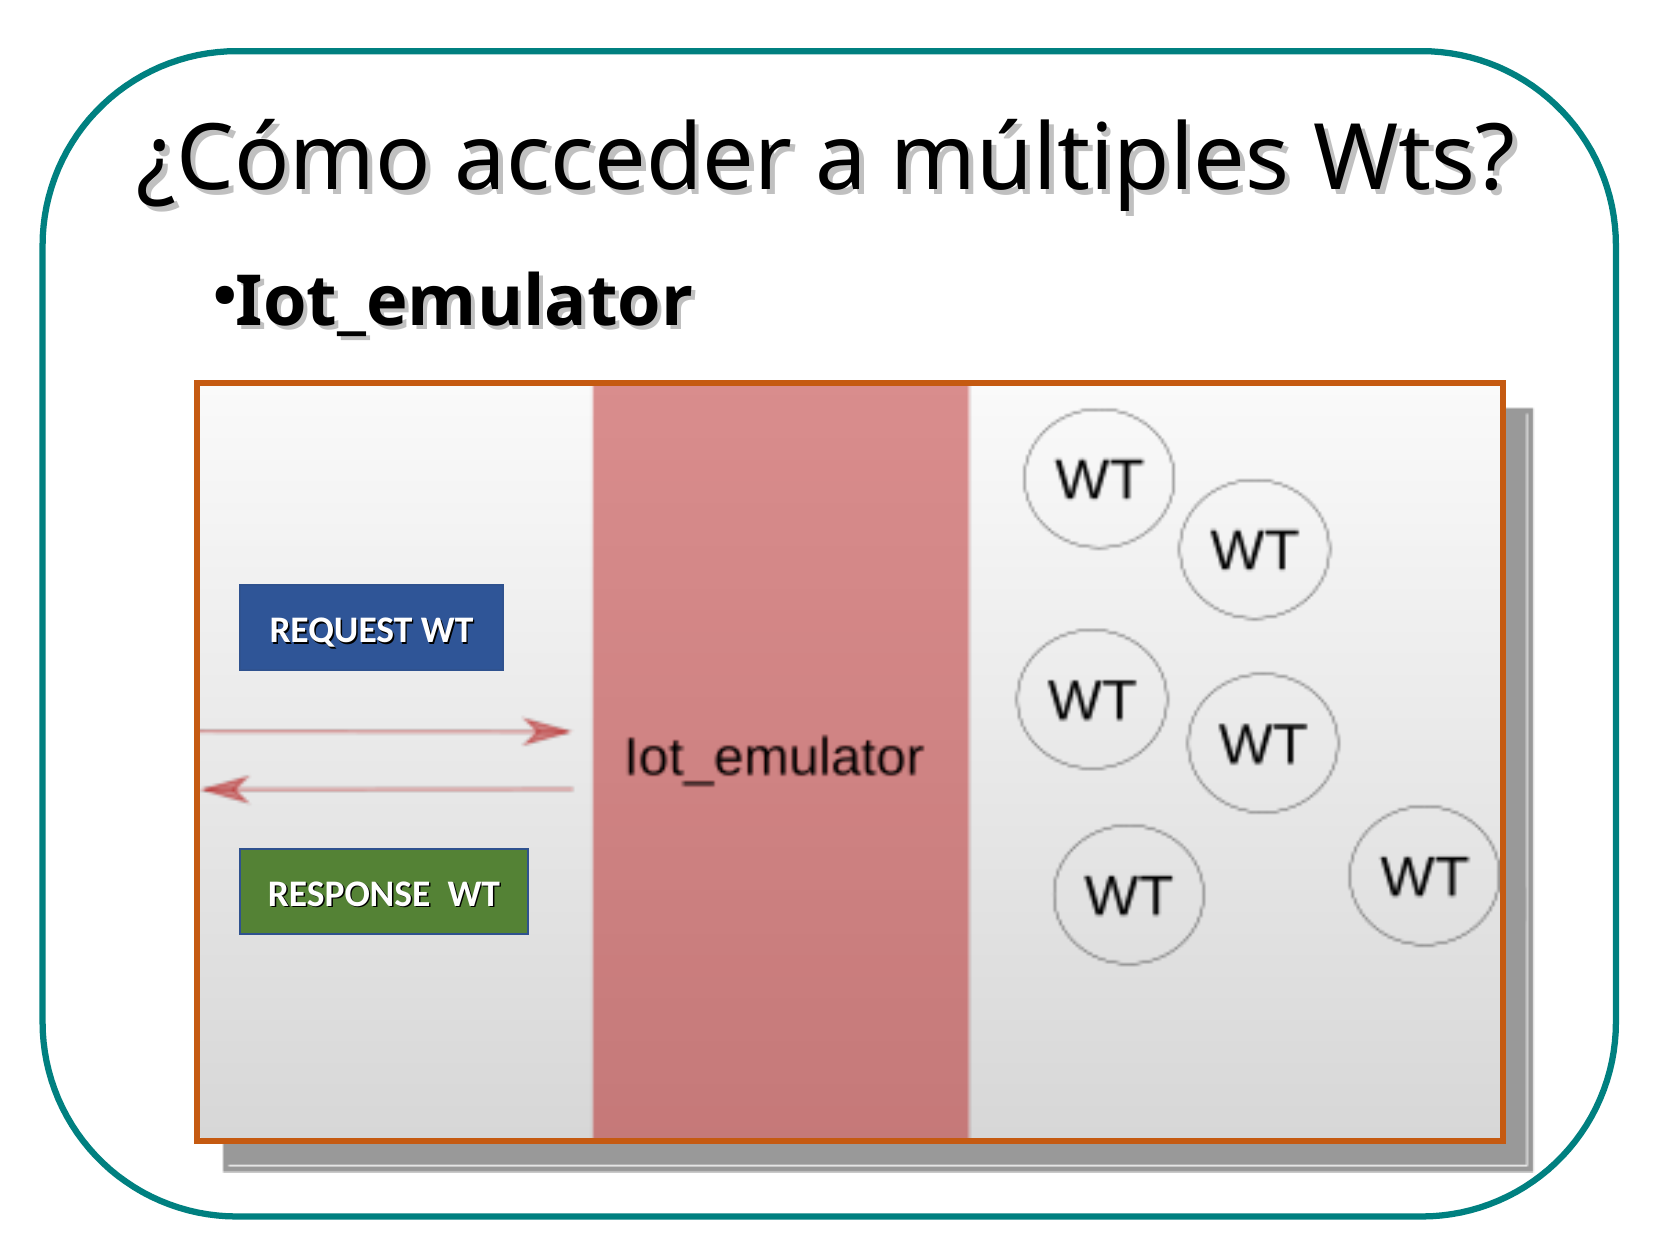

# ¿Cómo acceder a múltiples Wts?
Iot_emulator
REQUEST WT
RESPONSE WT